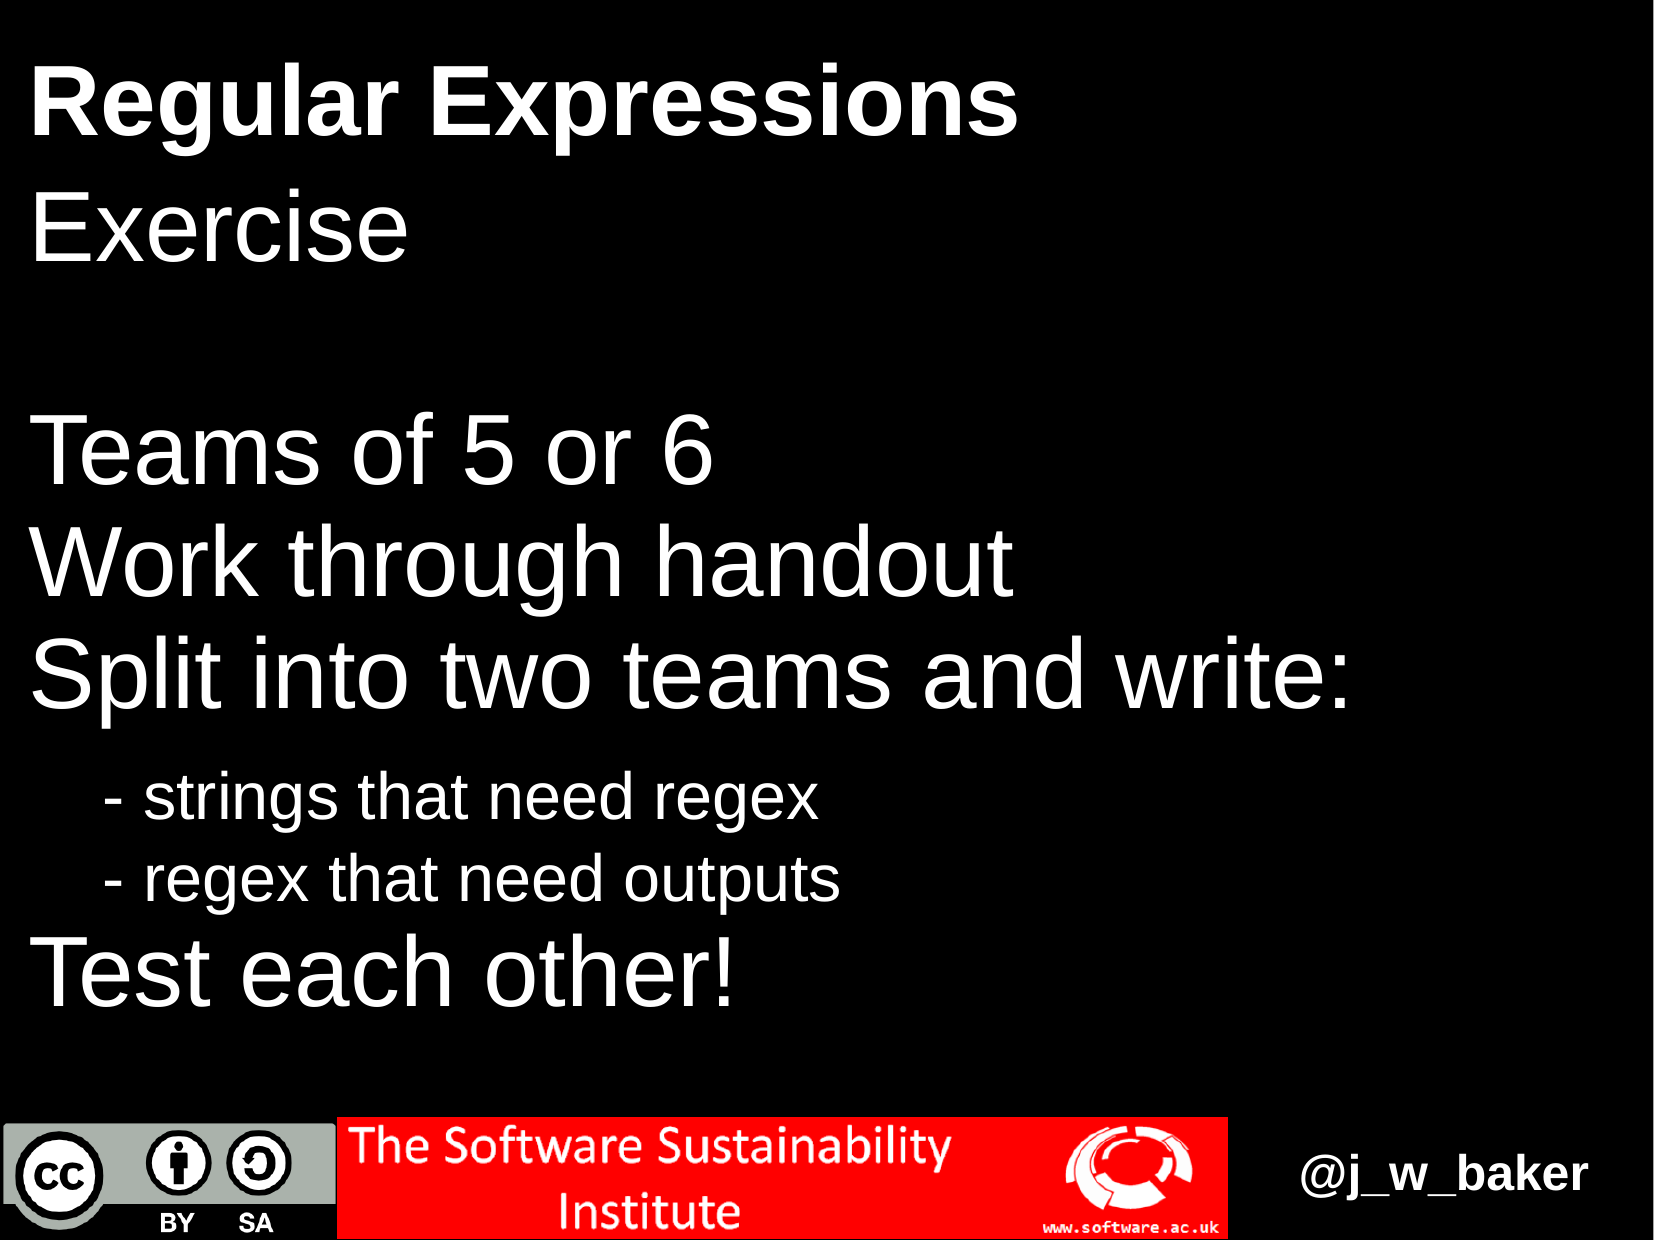

Regular Expressions
Exercise
Teams of 5 or 6
Work through handout
Split into two teams and write:
	- strings that need regex
	- regex that need outputs
Test each other!
@j_w_baker